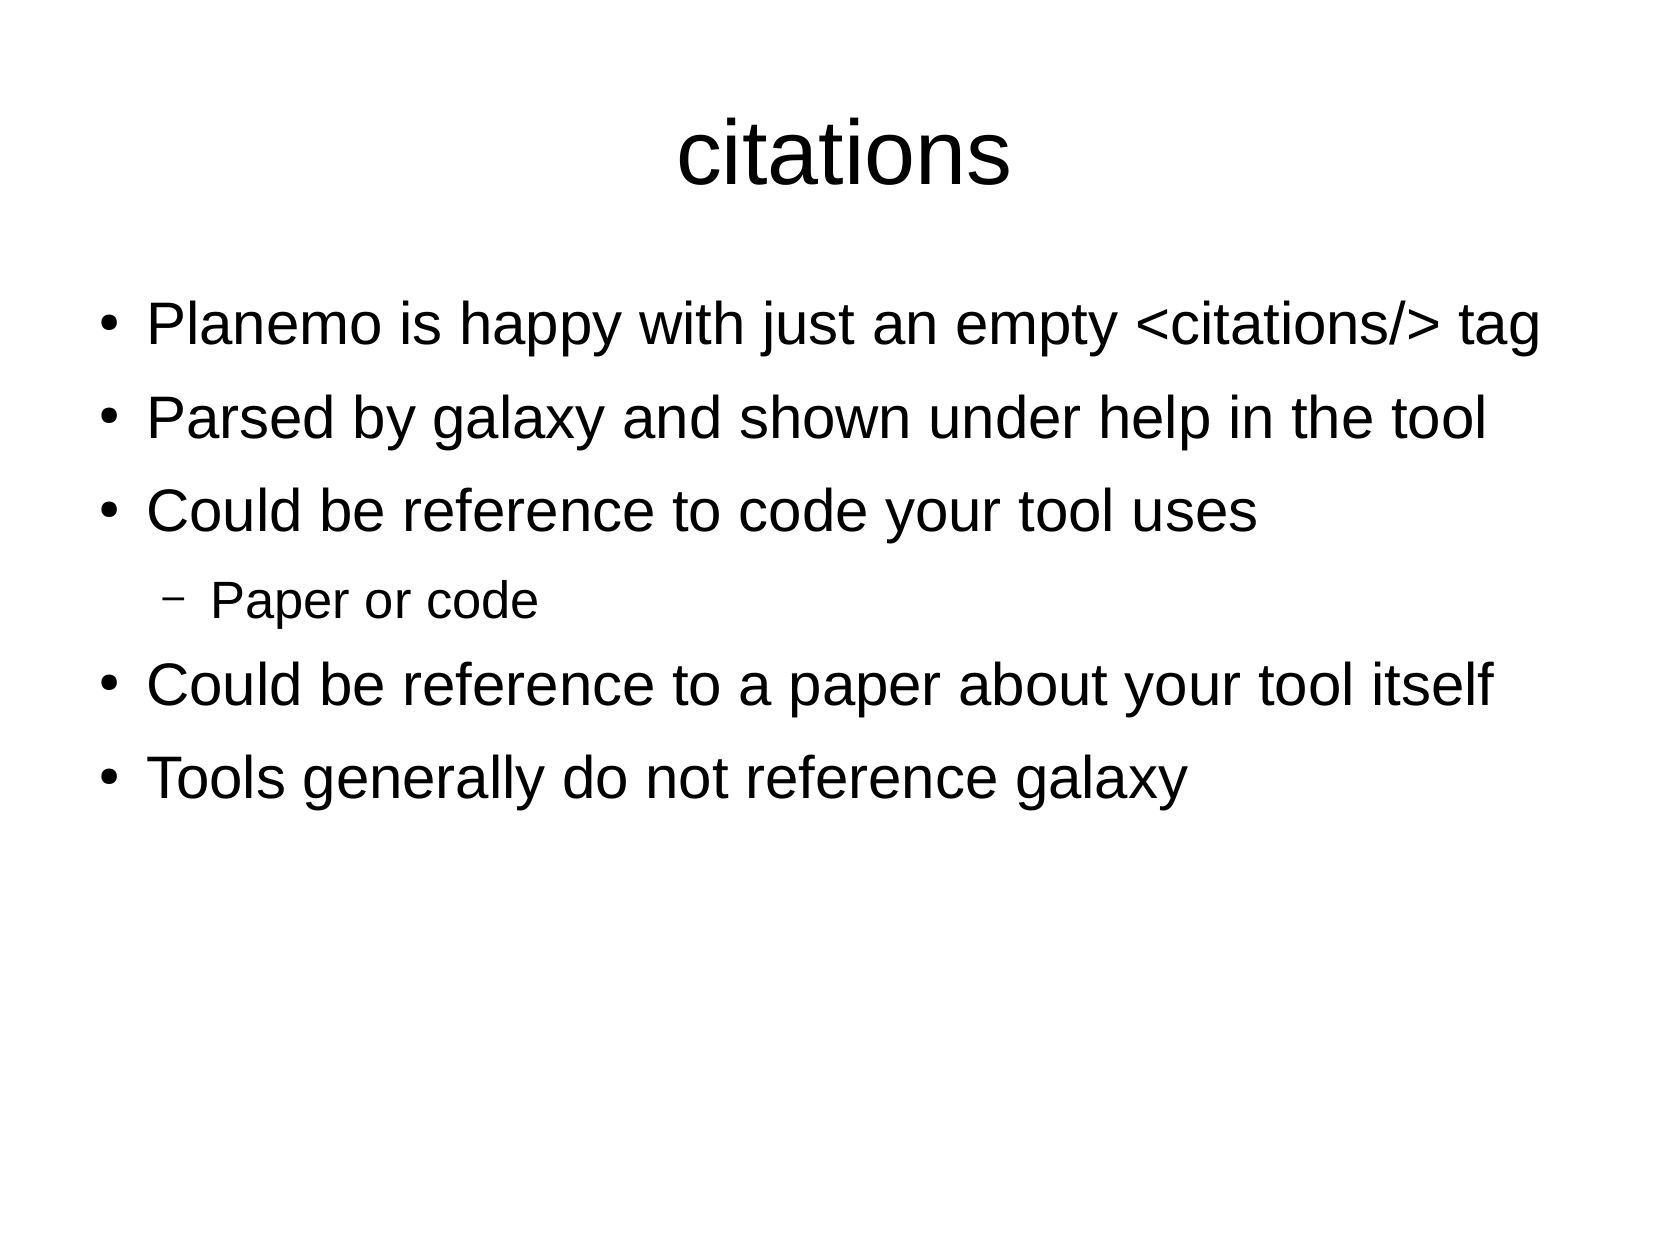

# citations
Planemo is happy with just an empty <citations/> tag
Parsed by galaxy and shown under help in the tool
Could be reference to code your tool uses
Paper or code
Could be reference to a paper about your tool itself
Tools generally do not reference galaxy